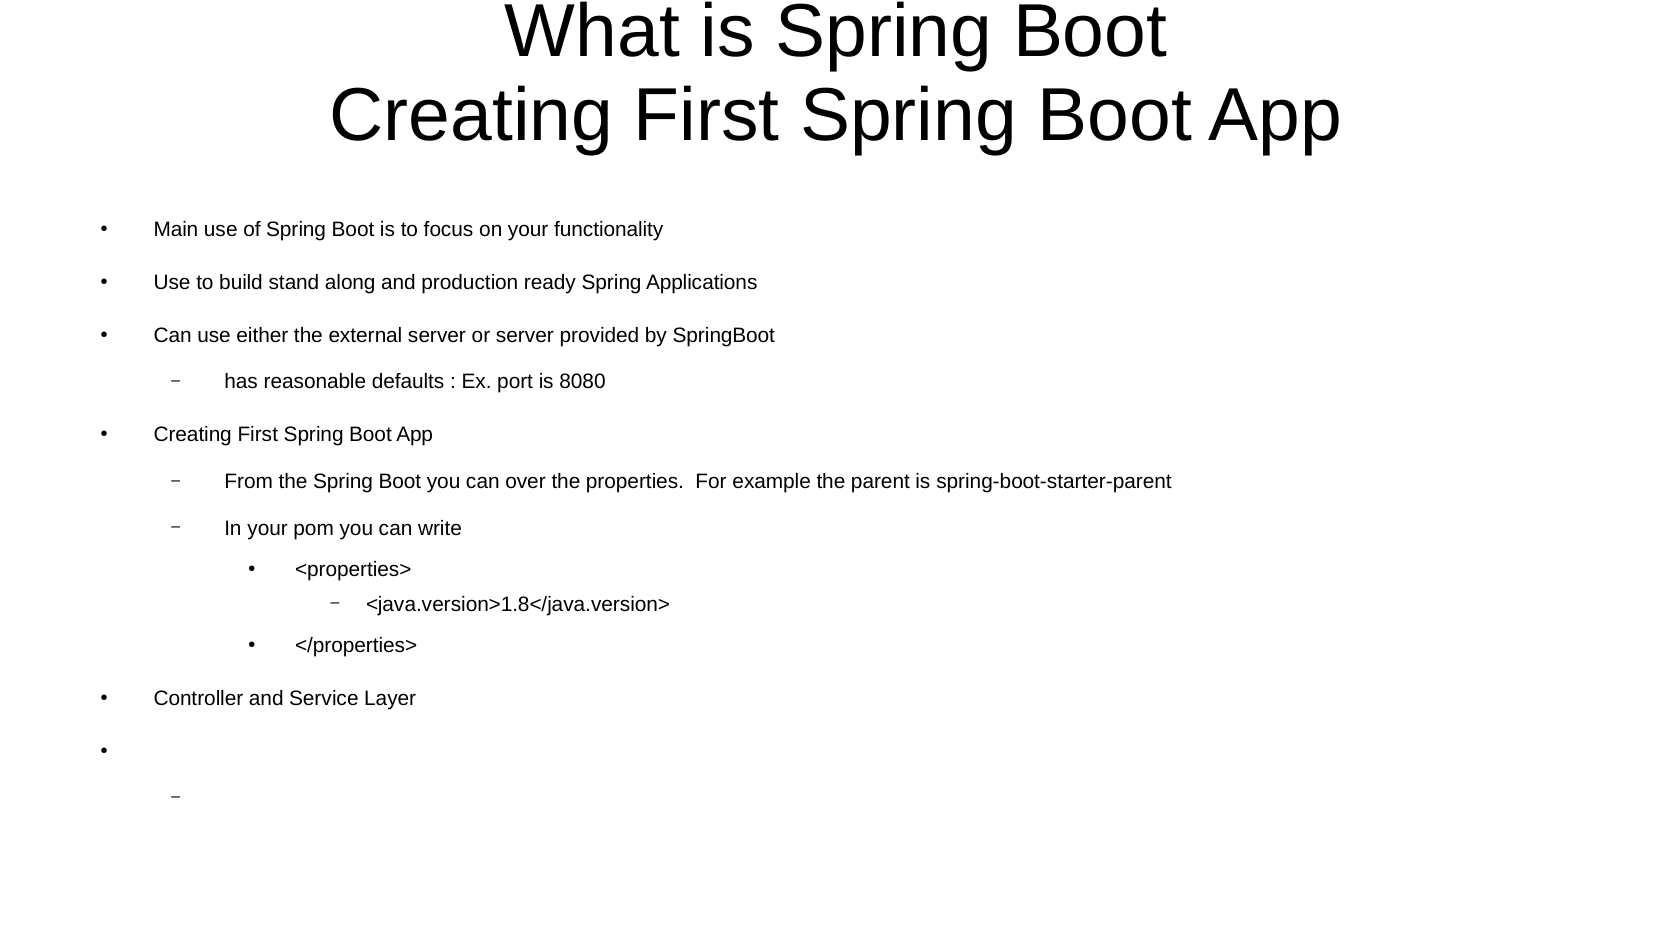

# What is Spring Boot Creating First Spring Boot App
Main use of Spring Boot is to focus on your functionality
Use to build stand along and production ready Spring Applications
Can use either the external server or server provided by SpringBoot
has reasonable defaults : Ex. port is 8080
Creating First Spring Boot App
From the Spring Boot you can over the properties. For example the parent is spring-boot-starter-parent
In your pom you can write
<properties>
<java.version>1.8</java.version>
</properties>
Controller and Service Layer